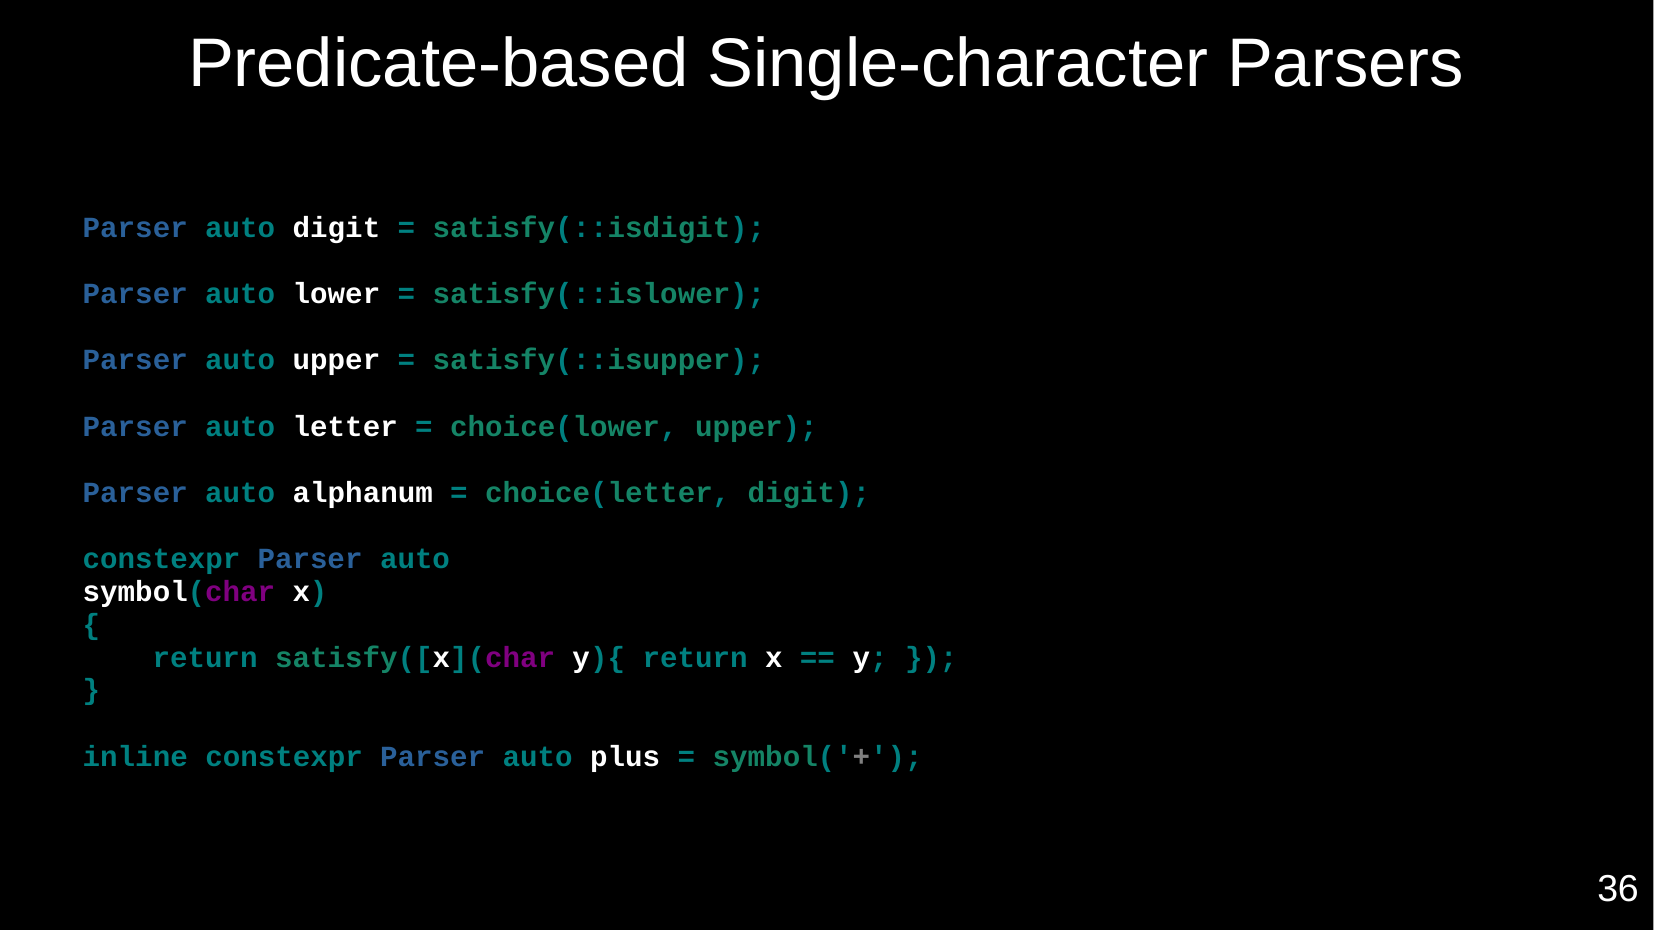

Predicate-based Single-character Parsers
# Parser auto digit = satisfy(::isdigit);
Parser auto lower = satisfy(::islower);
Parser auto upper = satisfy(::isupper);
Parser auto letter = choice(lower, upper);
Parser auto alphanum = choice(letter, digit);
constexpr Parser auto
symbol(char x)
{
 return satisfy([x](char y){ return x == y; });
}
inline constexpr Parser auto plus = symbol('+');